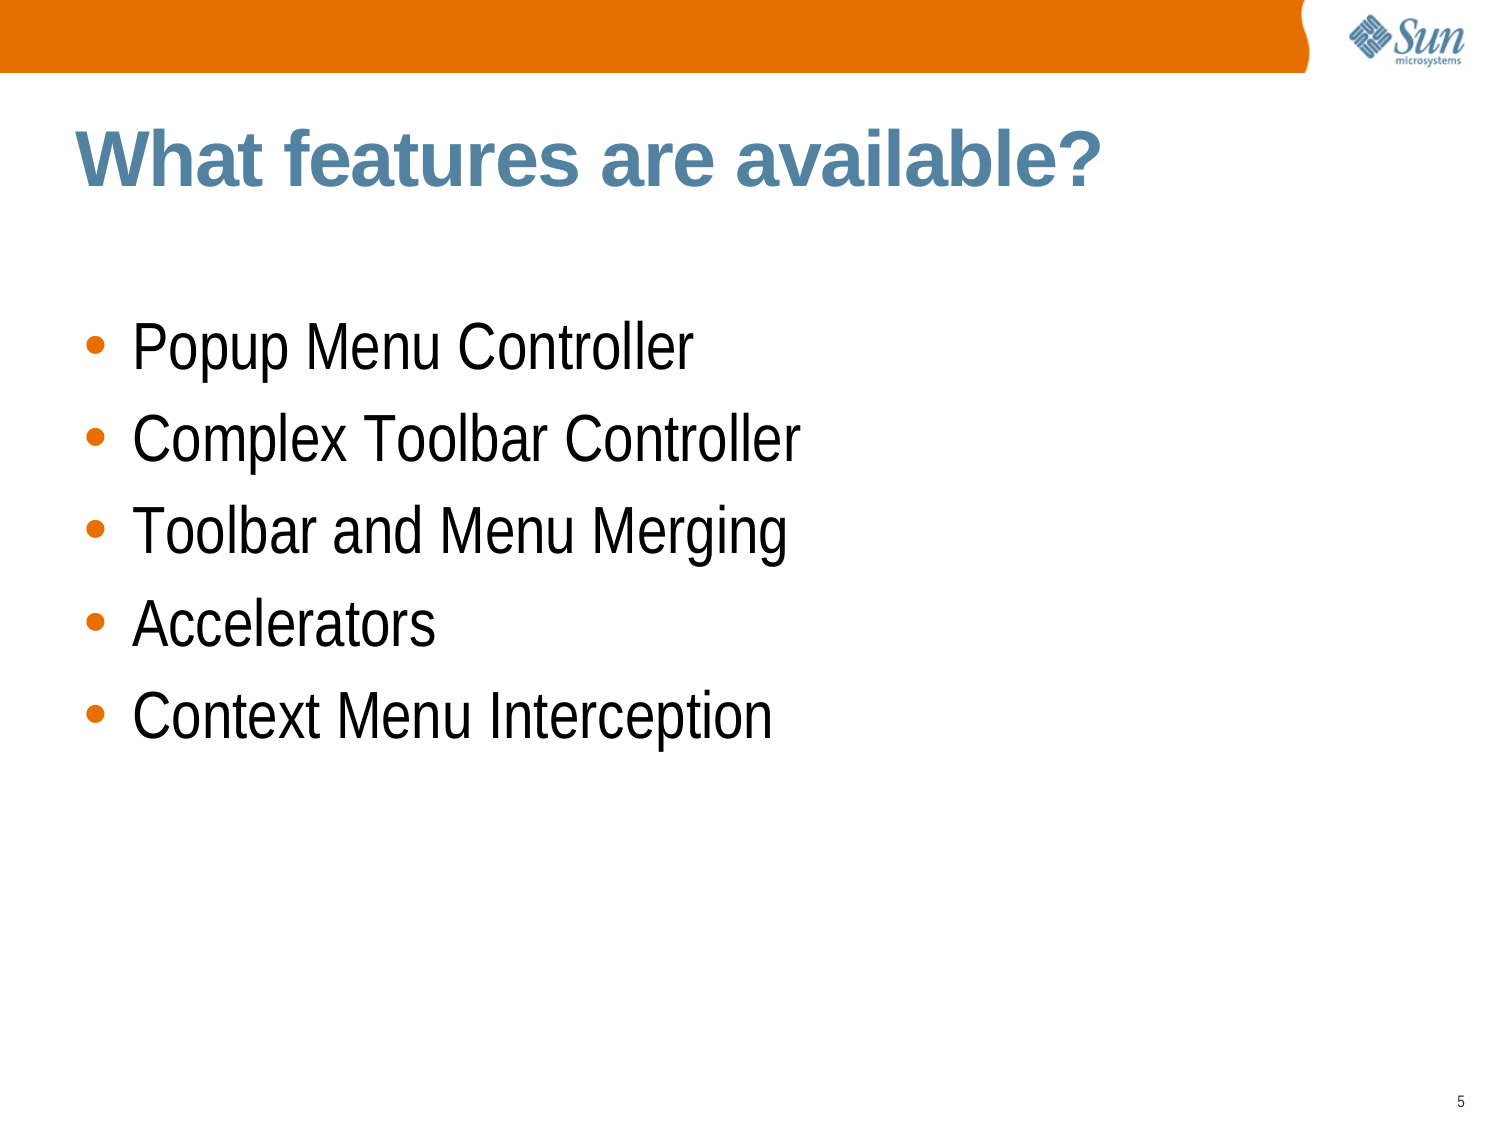

# What features are available?
Popup Menu Controller
Complex Toolbar Controller
Toolbar and Menu Merging
Accelerators
Context Menu Interception